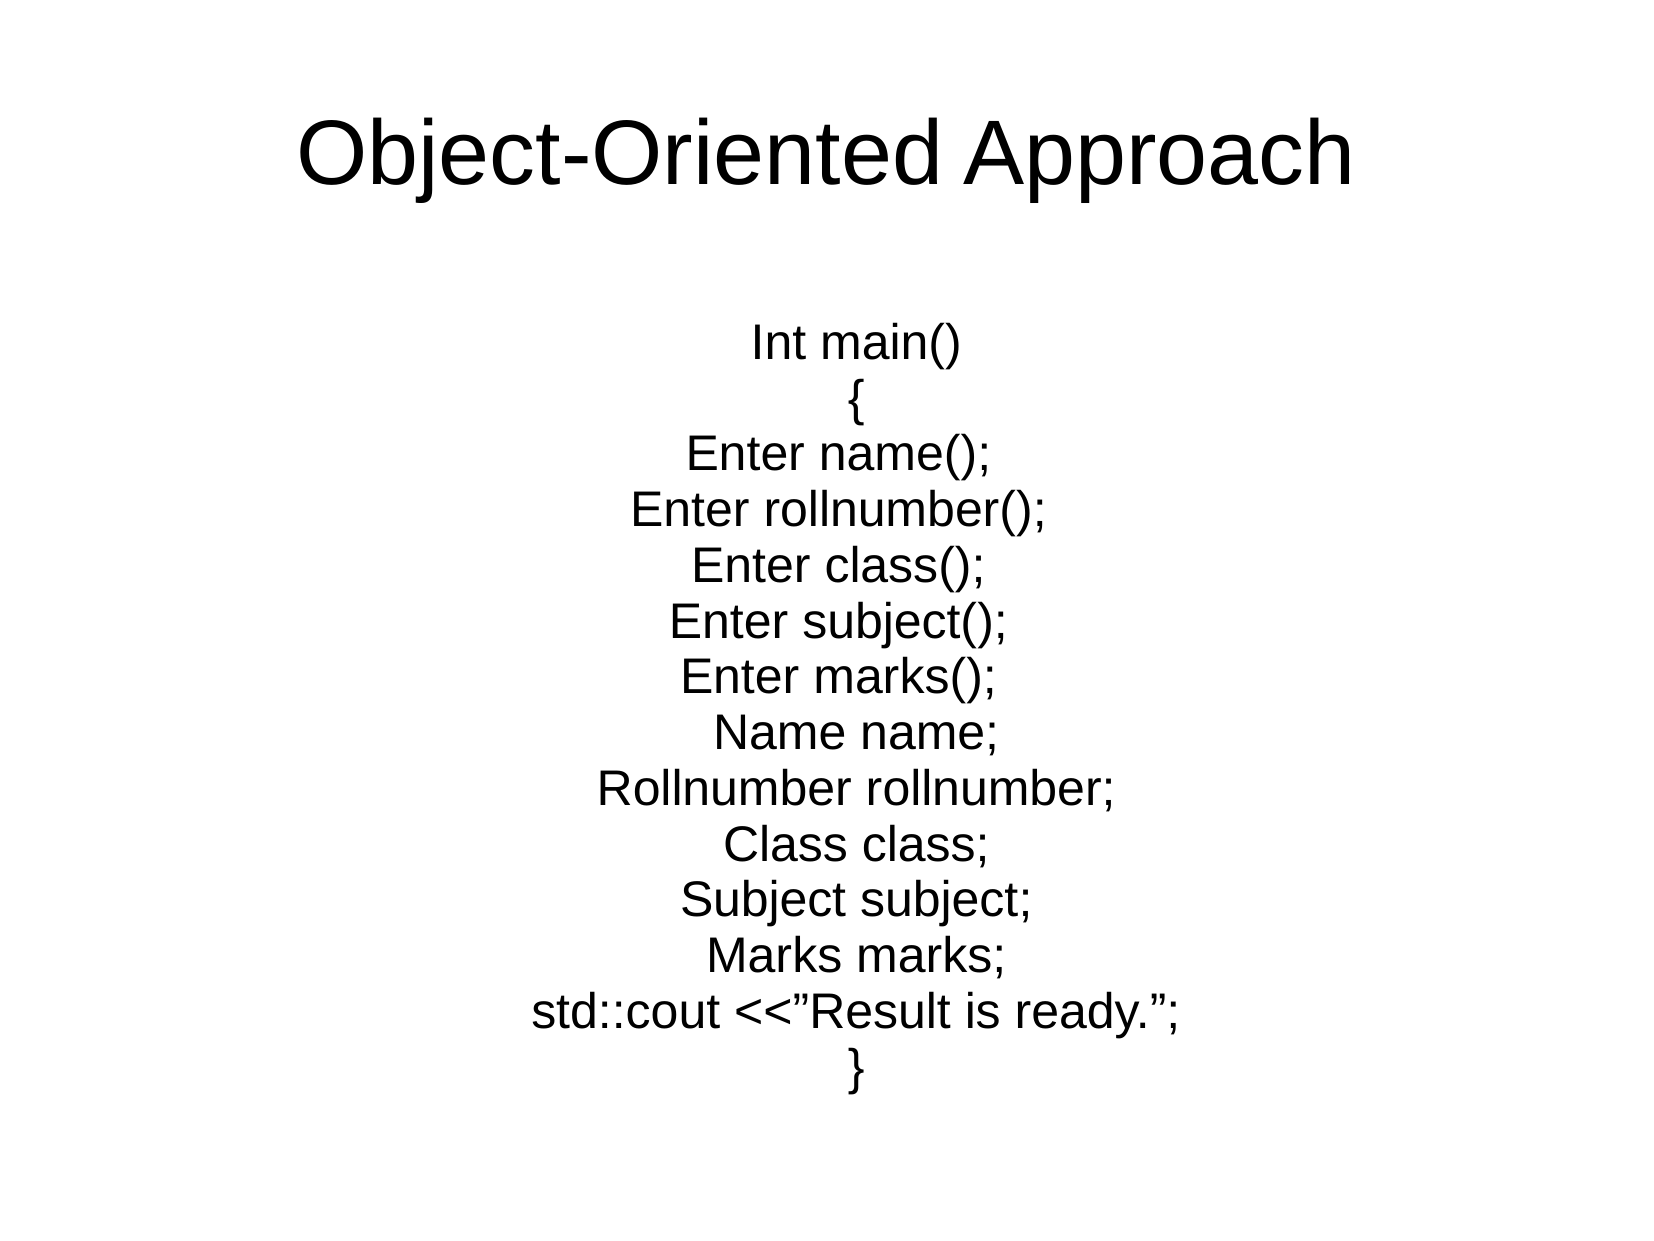

# Object-Oriented Approach
Int main()
{
Enter name();
Enter rollnumber();
Enter class();
Enter subject();
Enter marks();
Name name;
Rollnumber rollnumber;
Class class;
Subject subject;
Marks marks;
std::cout <<”Result is ready.”;
}